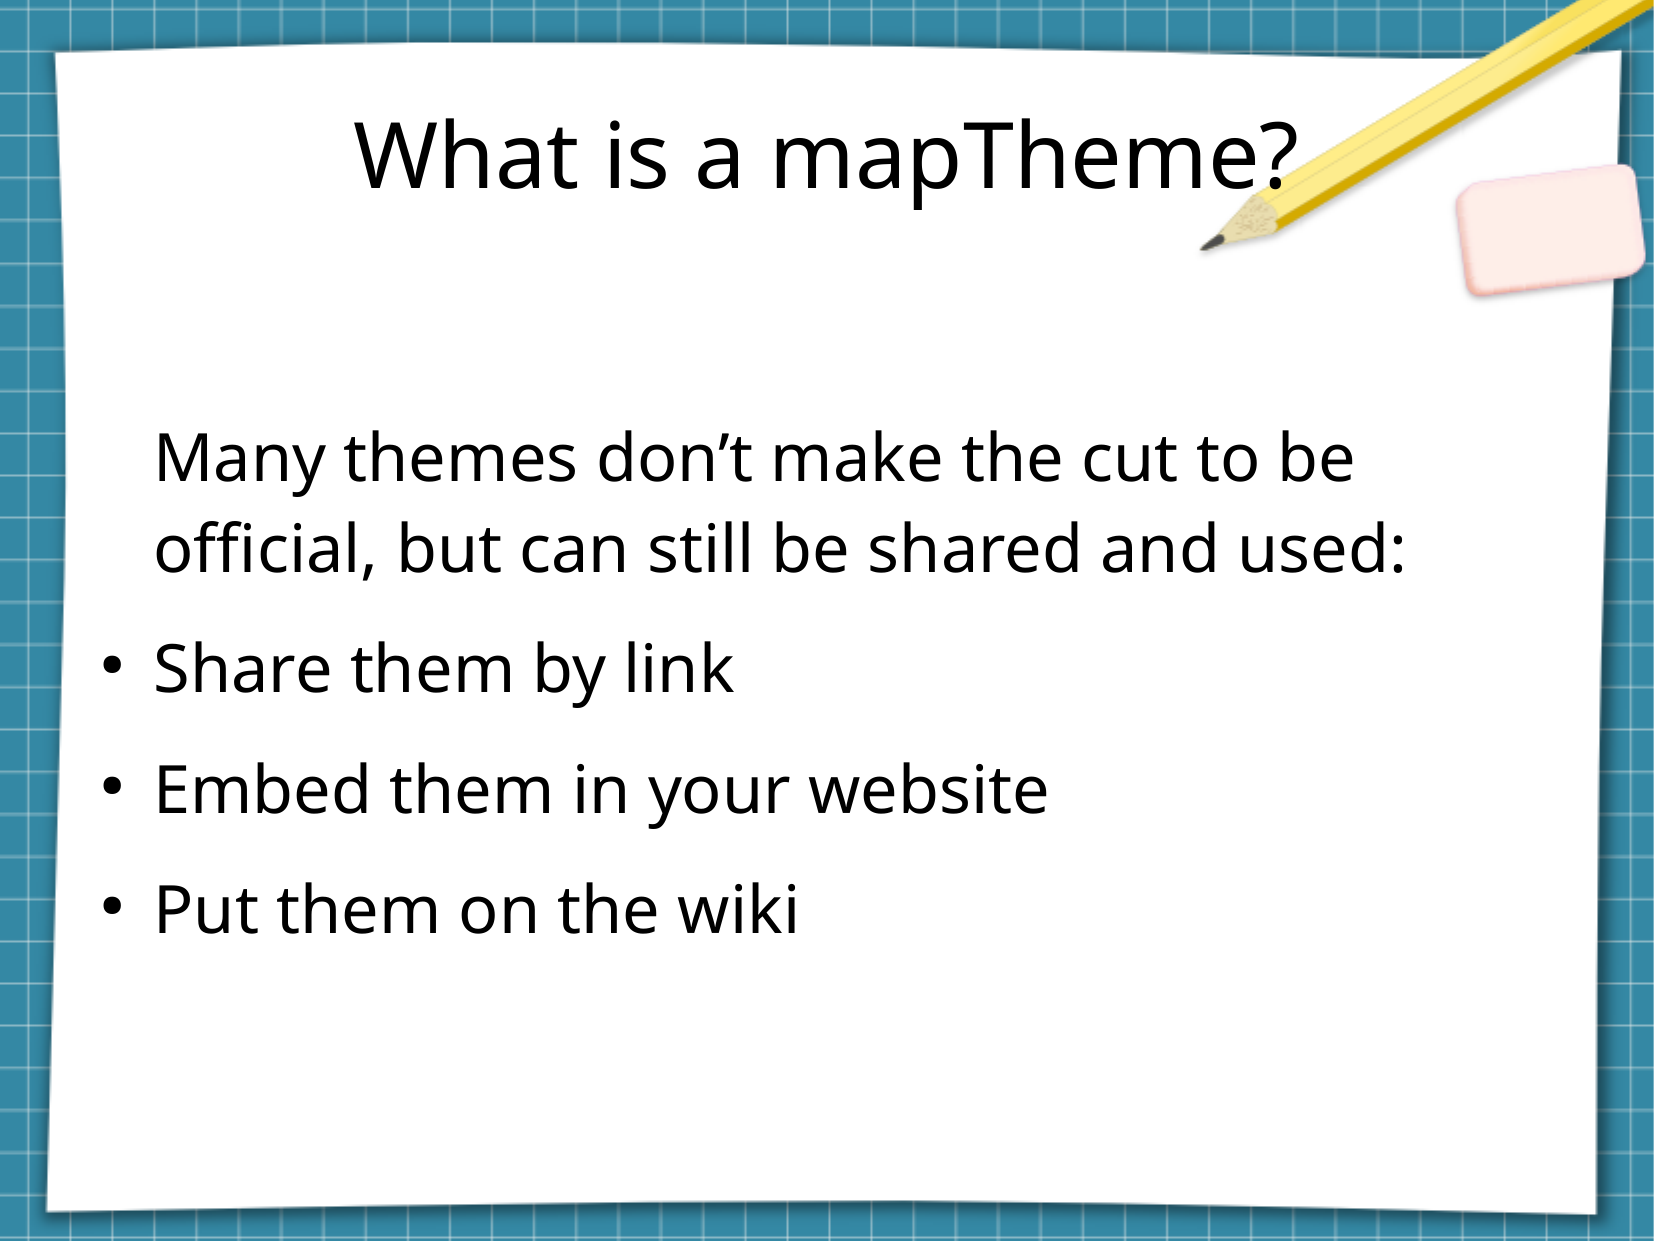

# What is a mapTheme?
Many themes don’t make the cut to be official, but can still be shared and used:
Share them by link
Embed them in your website
Put them on the wiki